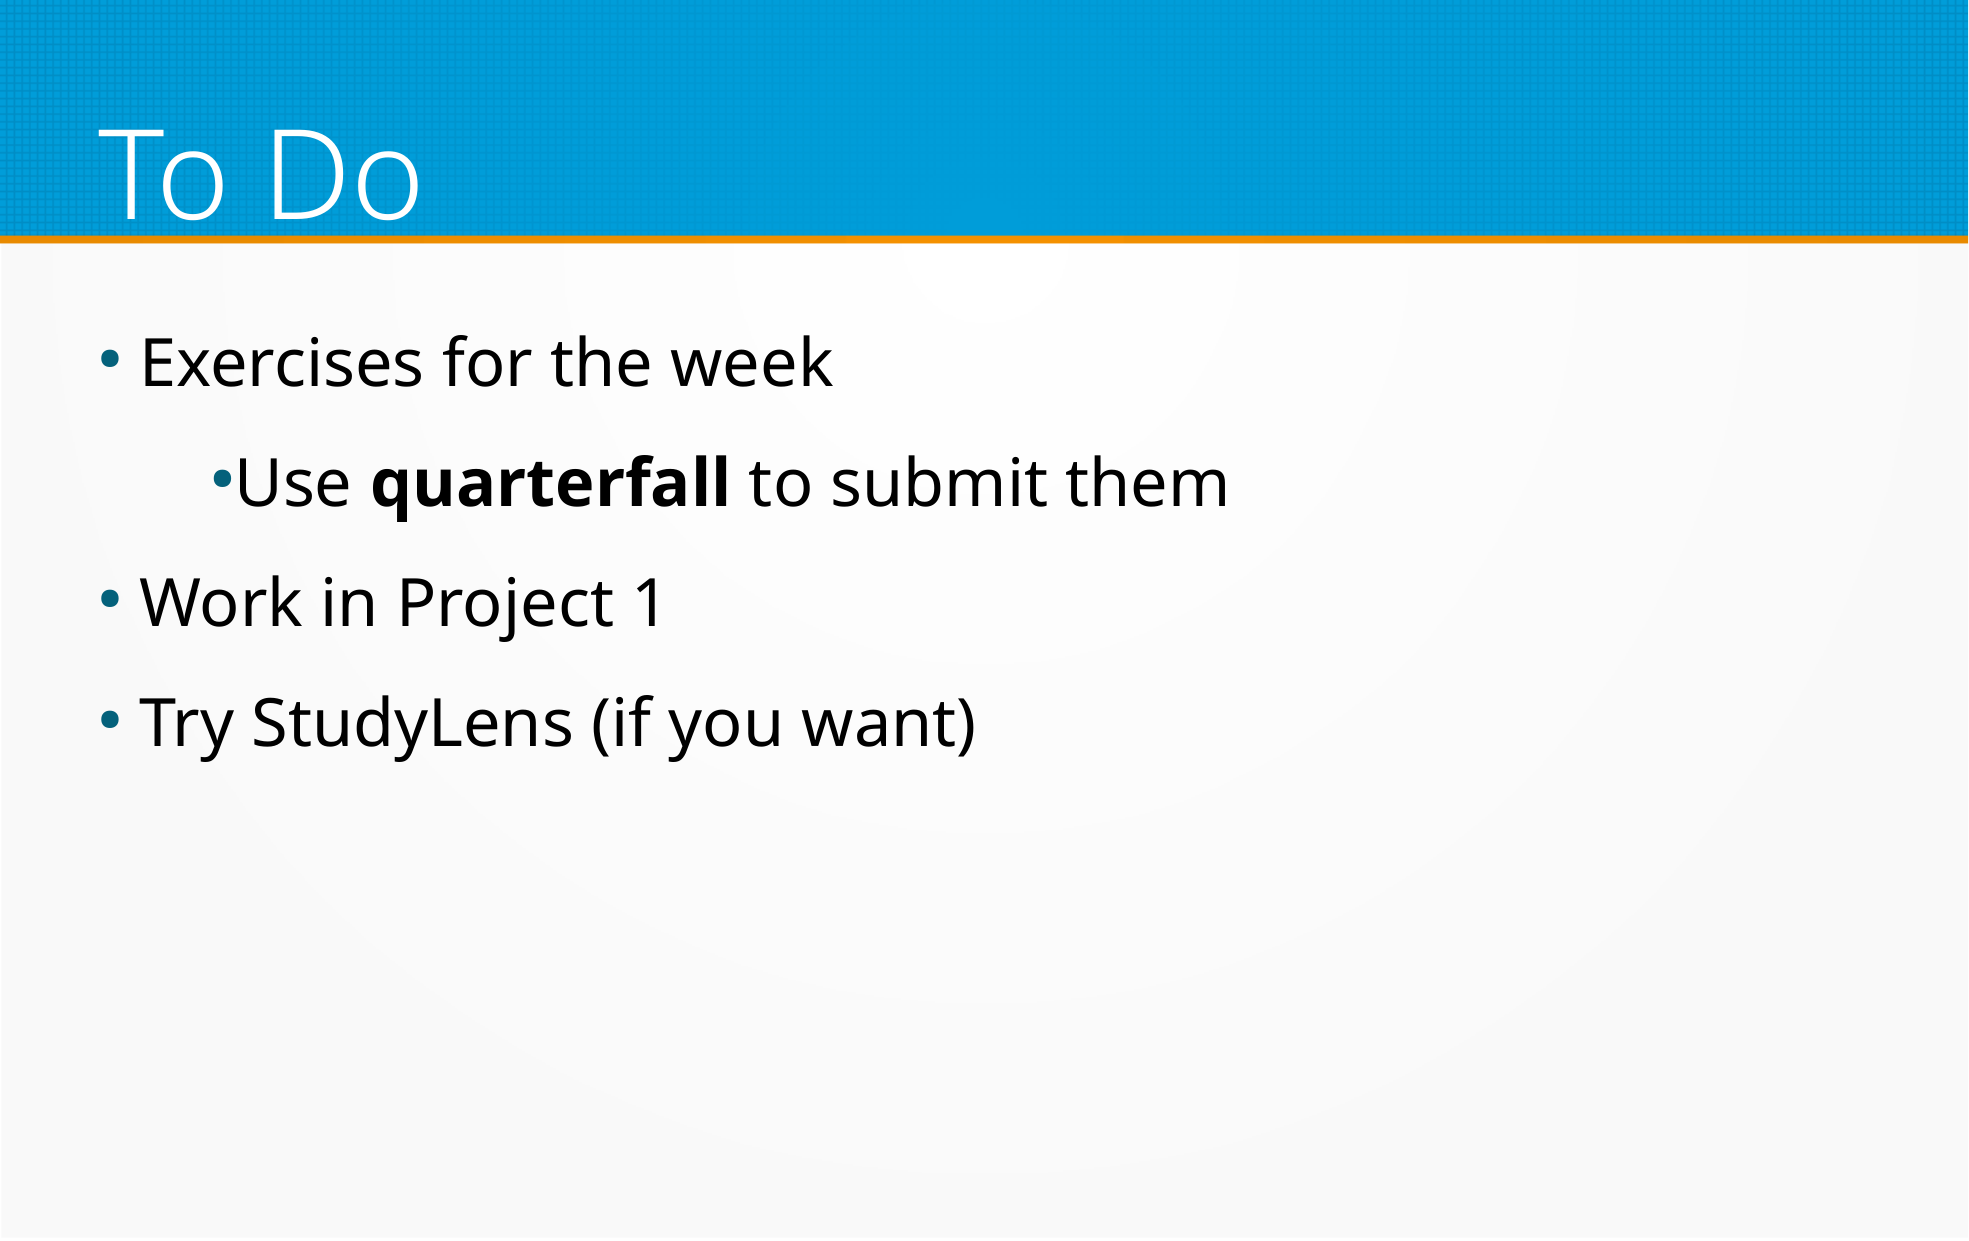

# To Do
 Exercises for the week
Use quarterfall to submit them
 Work in Project 1
 Try StudyLens (if you want)